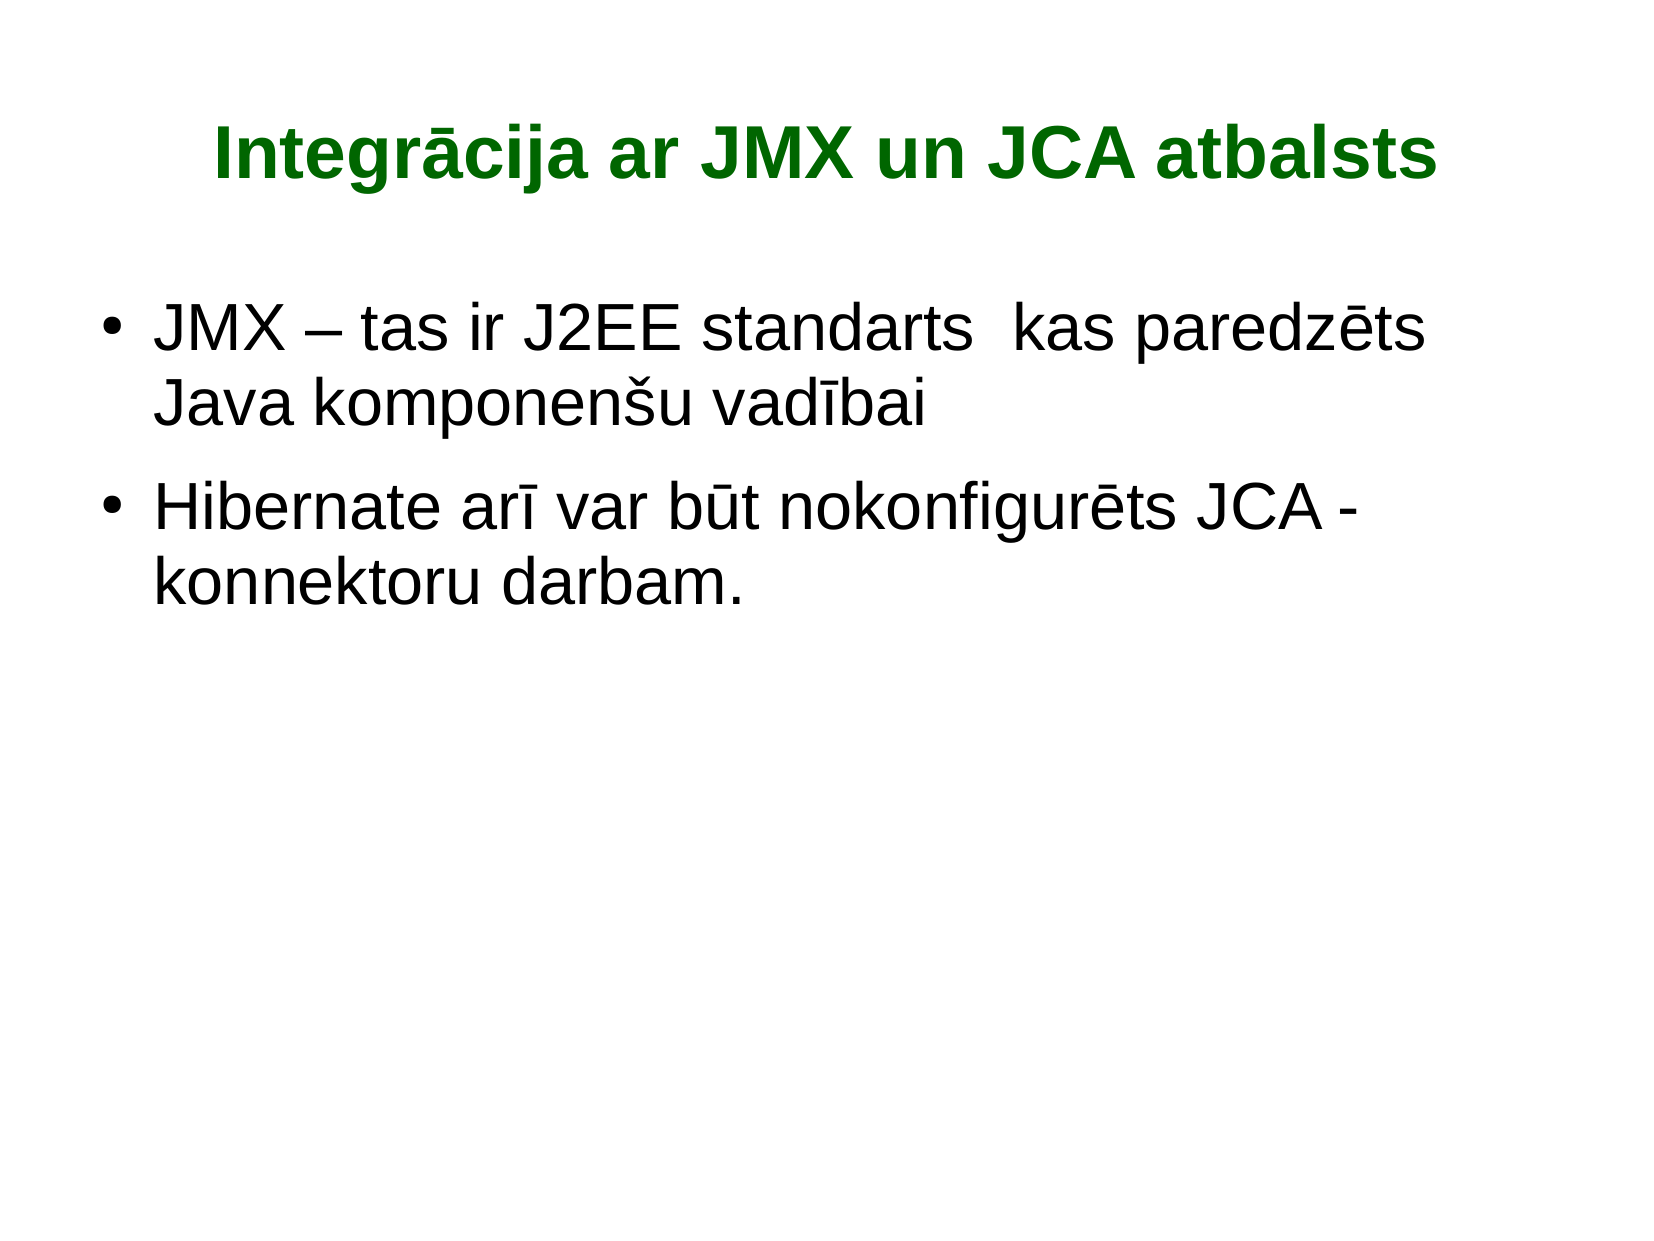

# Integrācija ar JMX un JCA atbalsts
JMX – tas ir J2EE standarts kas paredzēts Java komponenšu vadībai
Hibernate arī var būt nokonfigurēts JCA - konnektoru darbam.